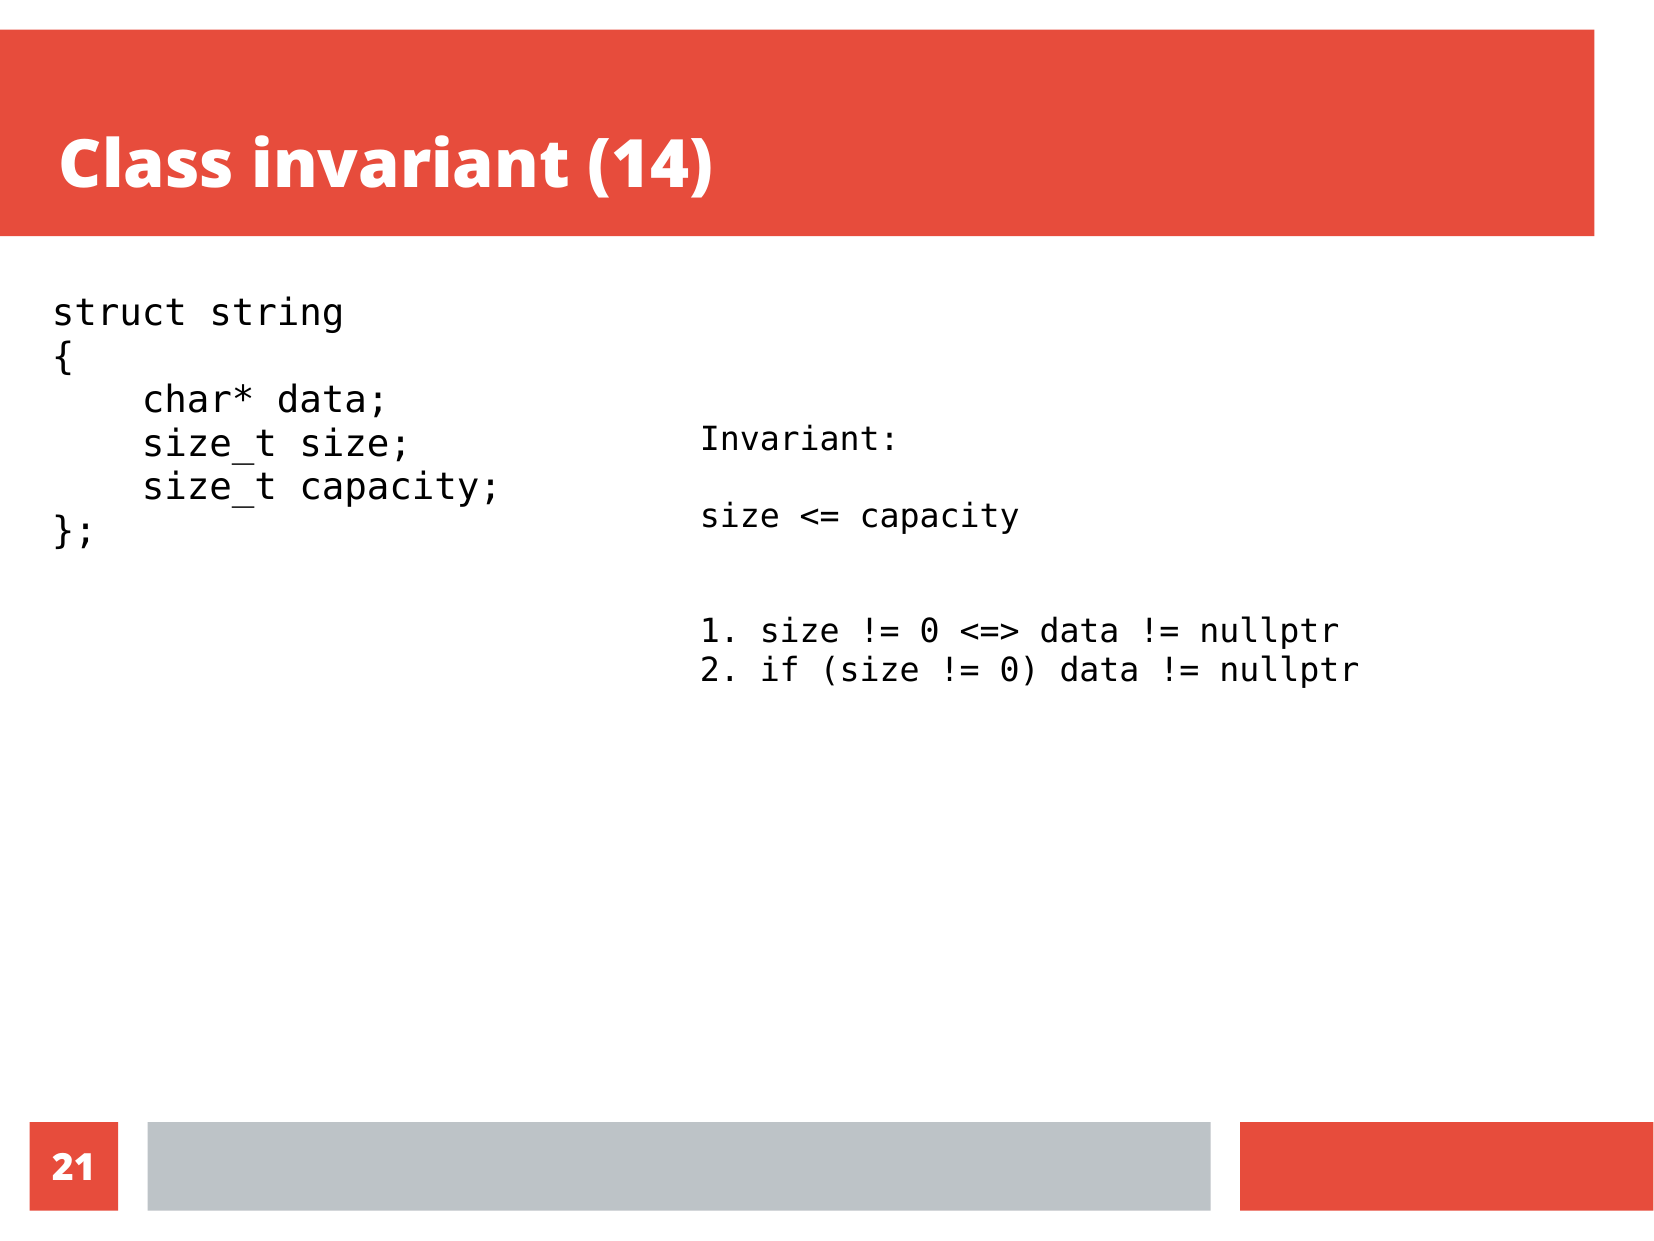

# Class invariant (14)
struct string
{
 char* data;
 size_t size;
 size_t capacity;
};
Invariant:
size <= capacity
1. size != 0 <=> data != nullptr
2. if (size != 0) data != nullptr
21